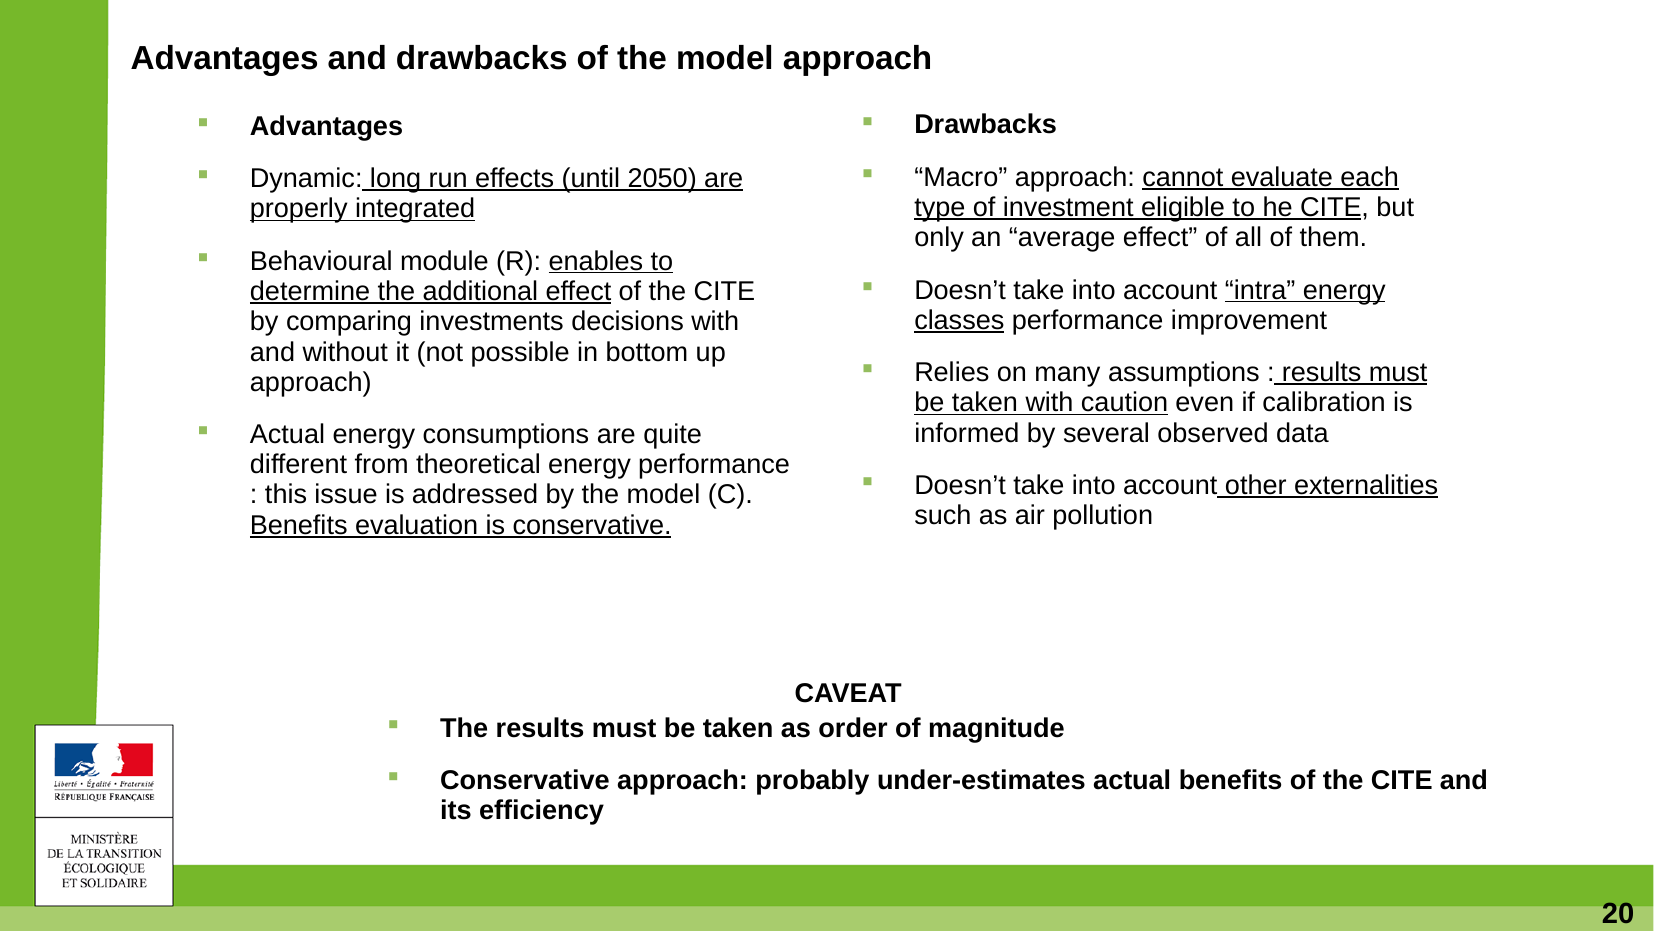

# Advantages and drawbacks of the model approach
Drawbacks
“Macro” approach: cannot evaluate each type of investment eligible to he CITE, but only an “average effect” of all of them.
Doesn’t take into account “intra” energy classes performance improvement
Relies on many assumptions : results must be taken with caution even if calibration is informed by several observed data
Doesn’t take into account other externalities such as air pollution
Advantages
Dynamic: long run effects (until 2050) are properly integrated
Behavioural module (R): enables to determine the additional effect of the CITE by comparing investments decisions with and without it (not possible in bottom up approach)
Actual energy consumptions are quite different from theoretical energy performance : this issue is addressed by the model (C). Benefits evaluation is conservative.
CAVEAT
The results must be taken as order of magnitude
Conservative approach: probably under-estimates actual benefits of the CITE and its efficiency